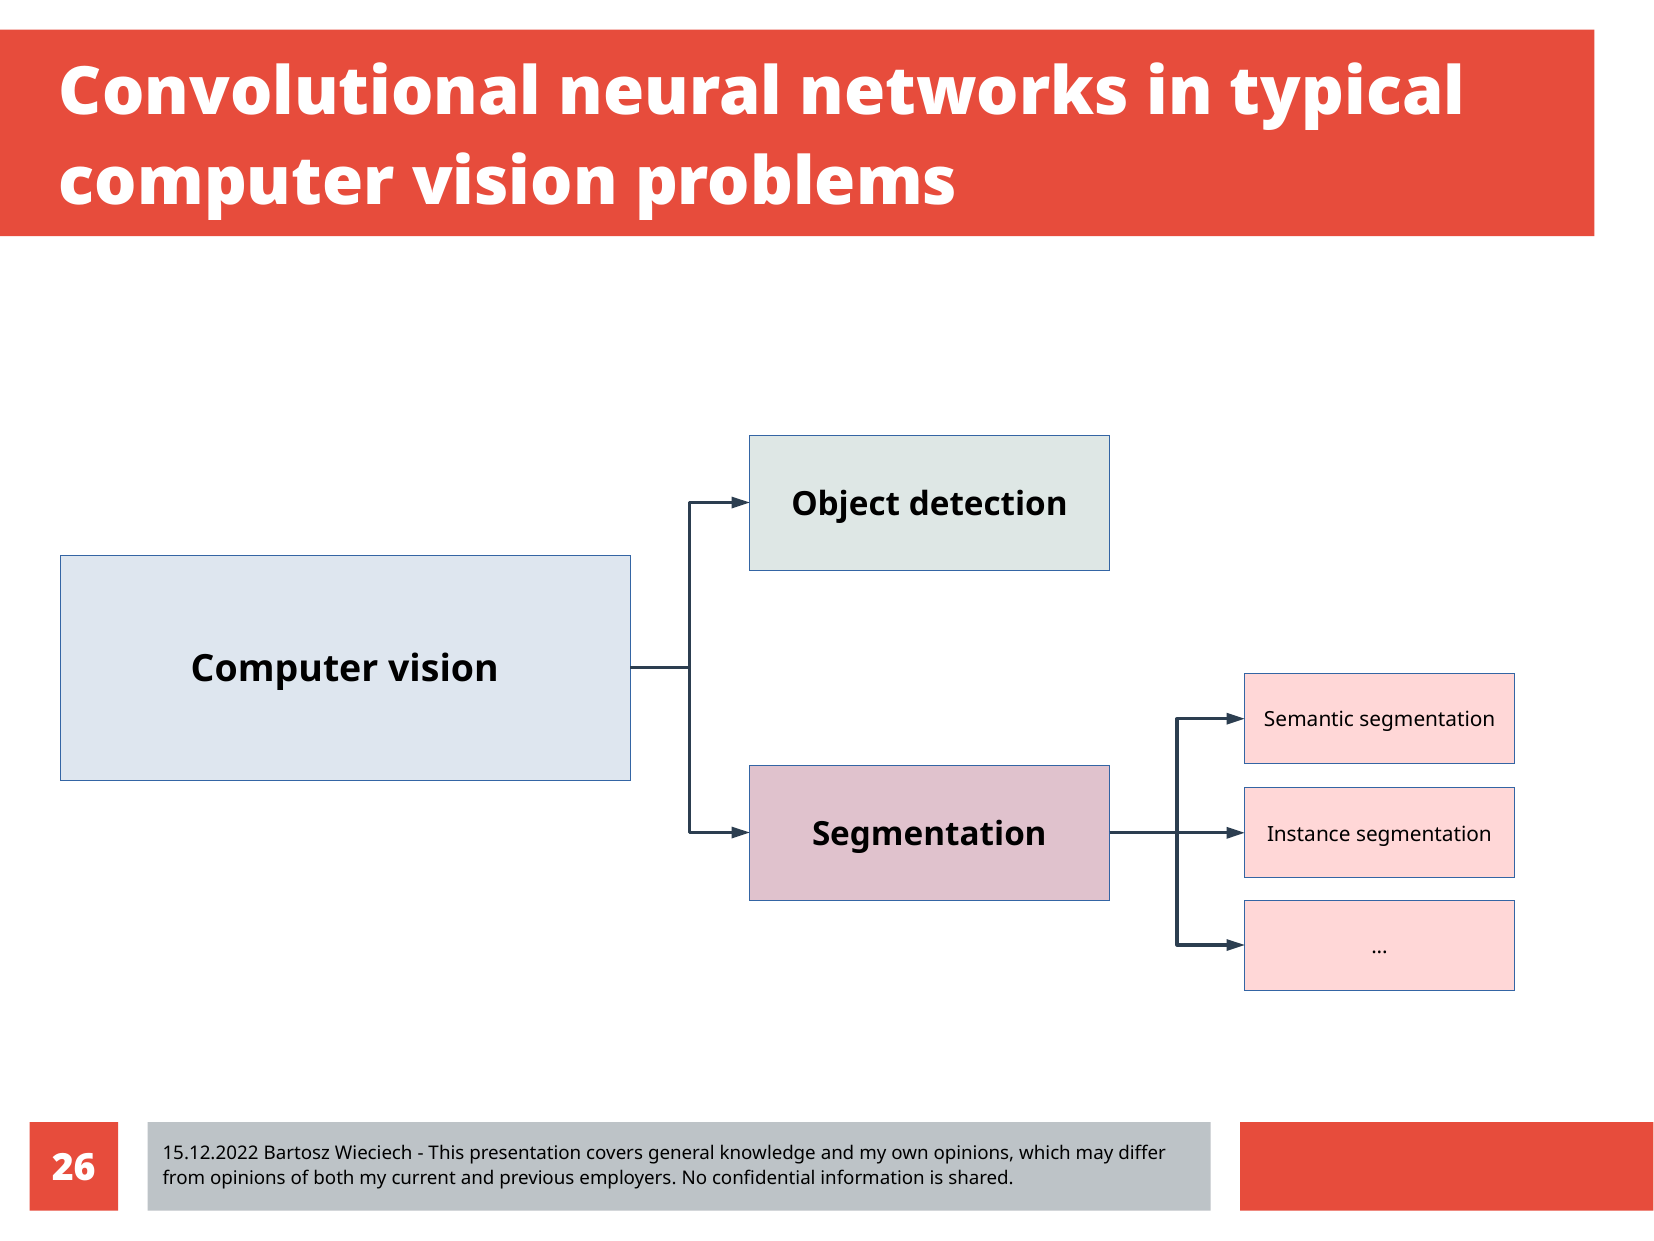

# Convolutional neural networks in typical computer vision problems
Object detection
Computer vision
Semantic segmentation
Segmentation
Instance segmentation
...
26